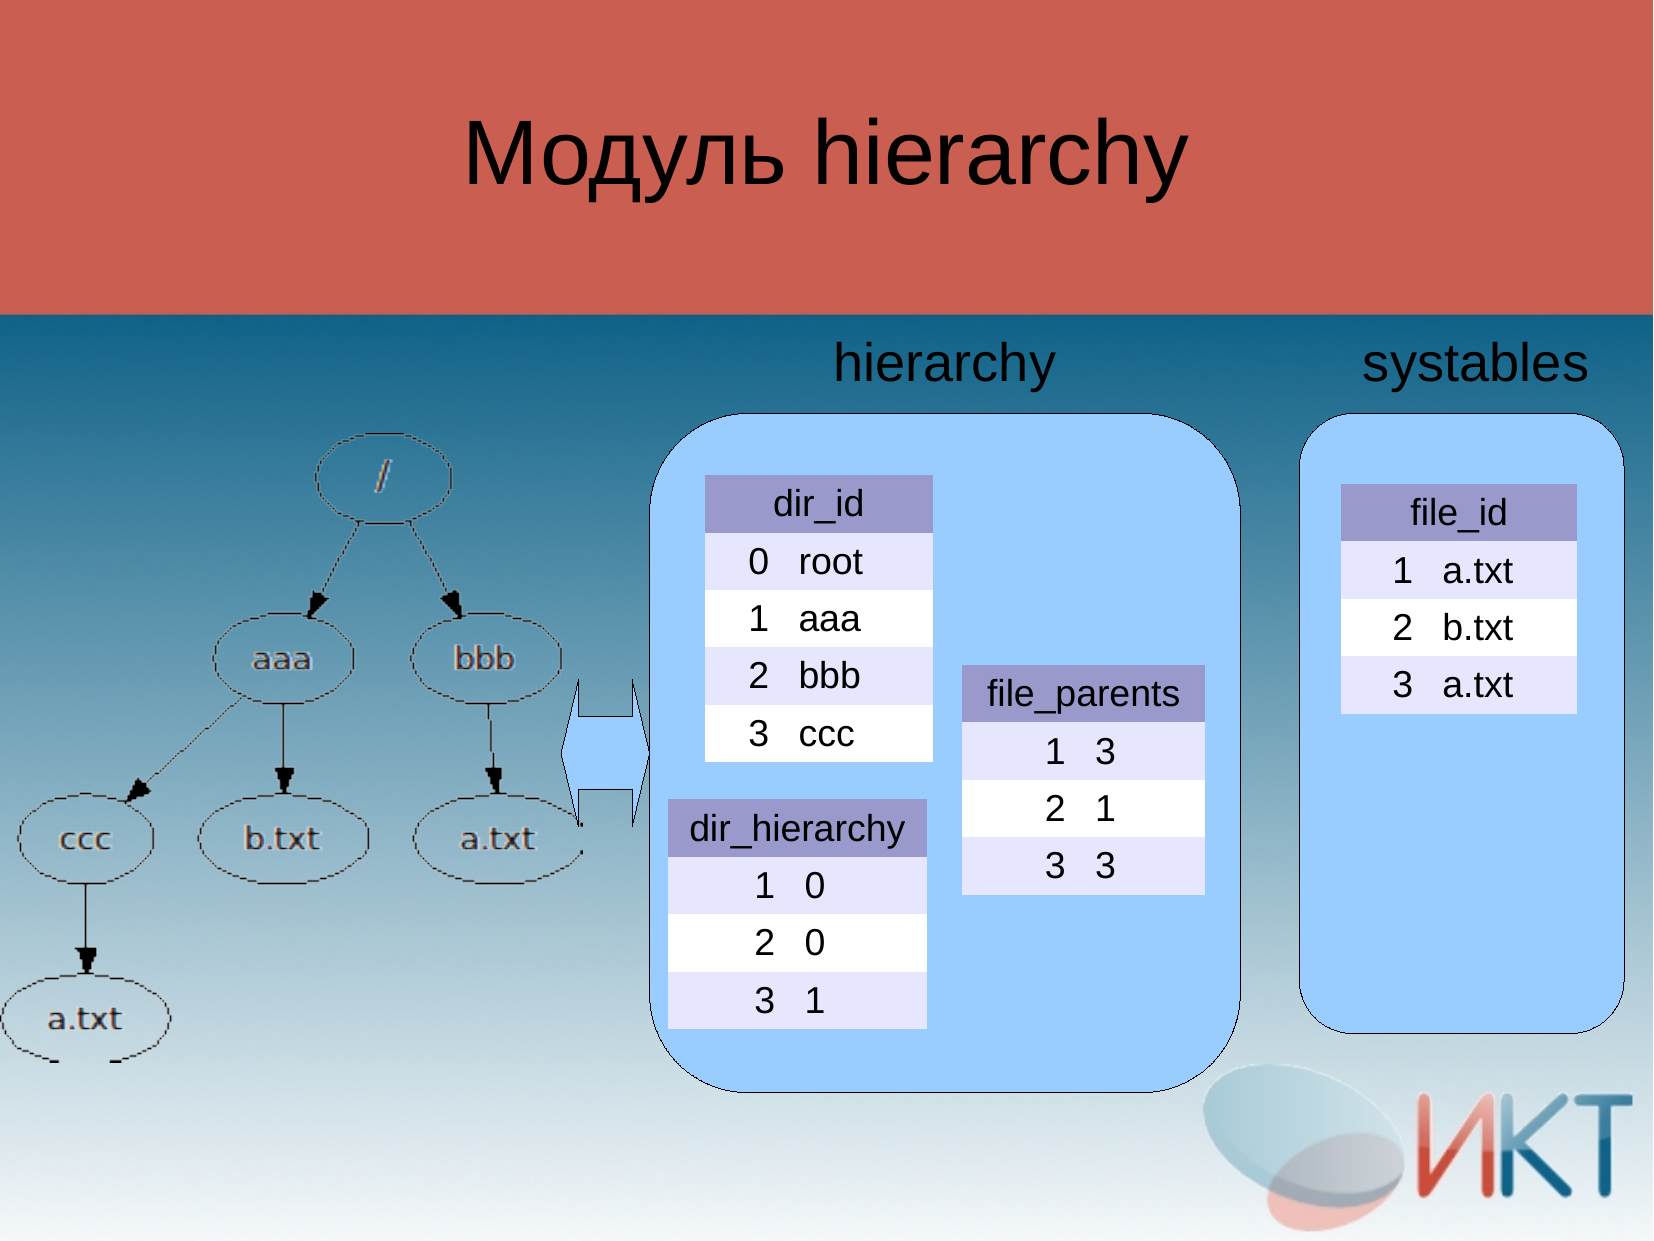

# Модуль hierarchy
hierarchy
systables
| dir\_id | |
| --- | --- |
| 0 | root |
| 1 | aaa |
| 2 | bbb |
| 3 | ccc |
| file\_id | |
| --- | --- |
| 1 | a.txt |
| 2 | b.txt |
| 3 | a.txt |
| file\_parents | |
| --- | --- |
| 1 | 3 |
| 2 | 1 |
| 3 | 3 |
| dir\_hierarchy | |
| --- | --- |
| 1 | 0 |
| 2 | 0 |
| 3 | 1 |